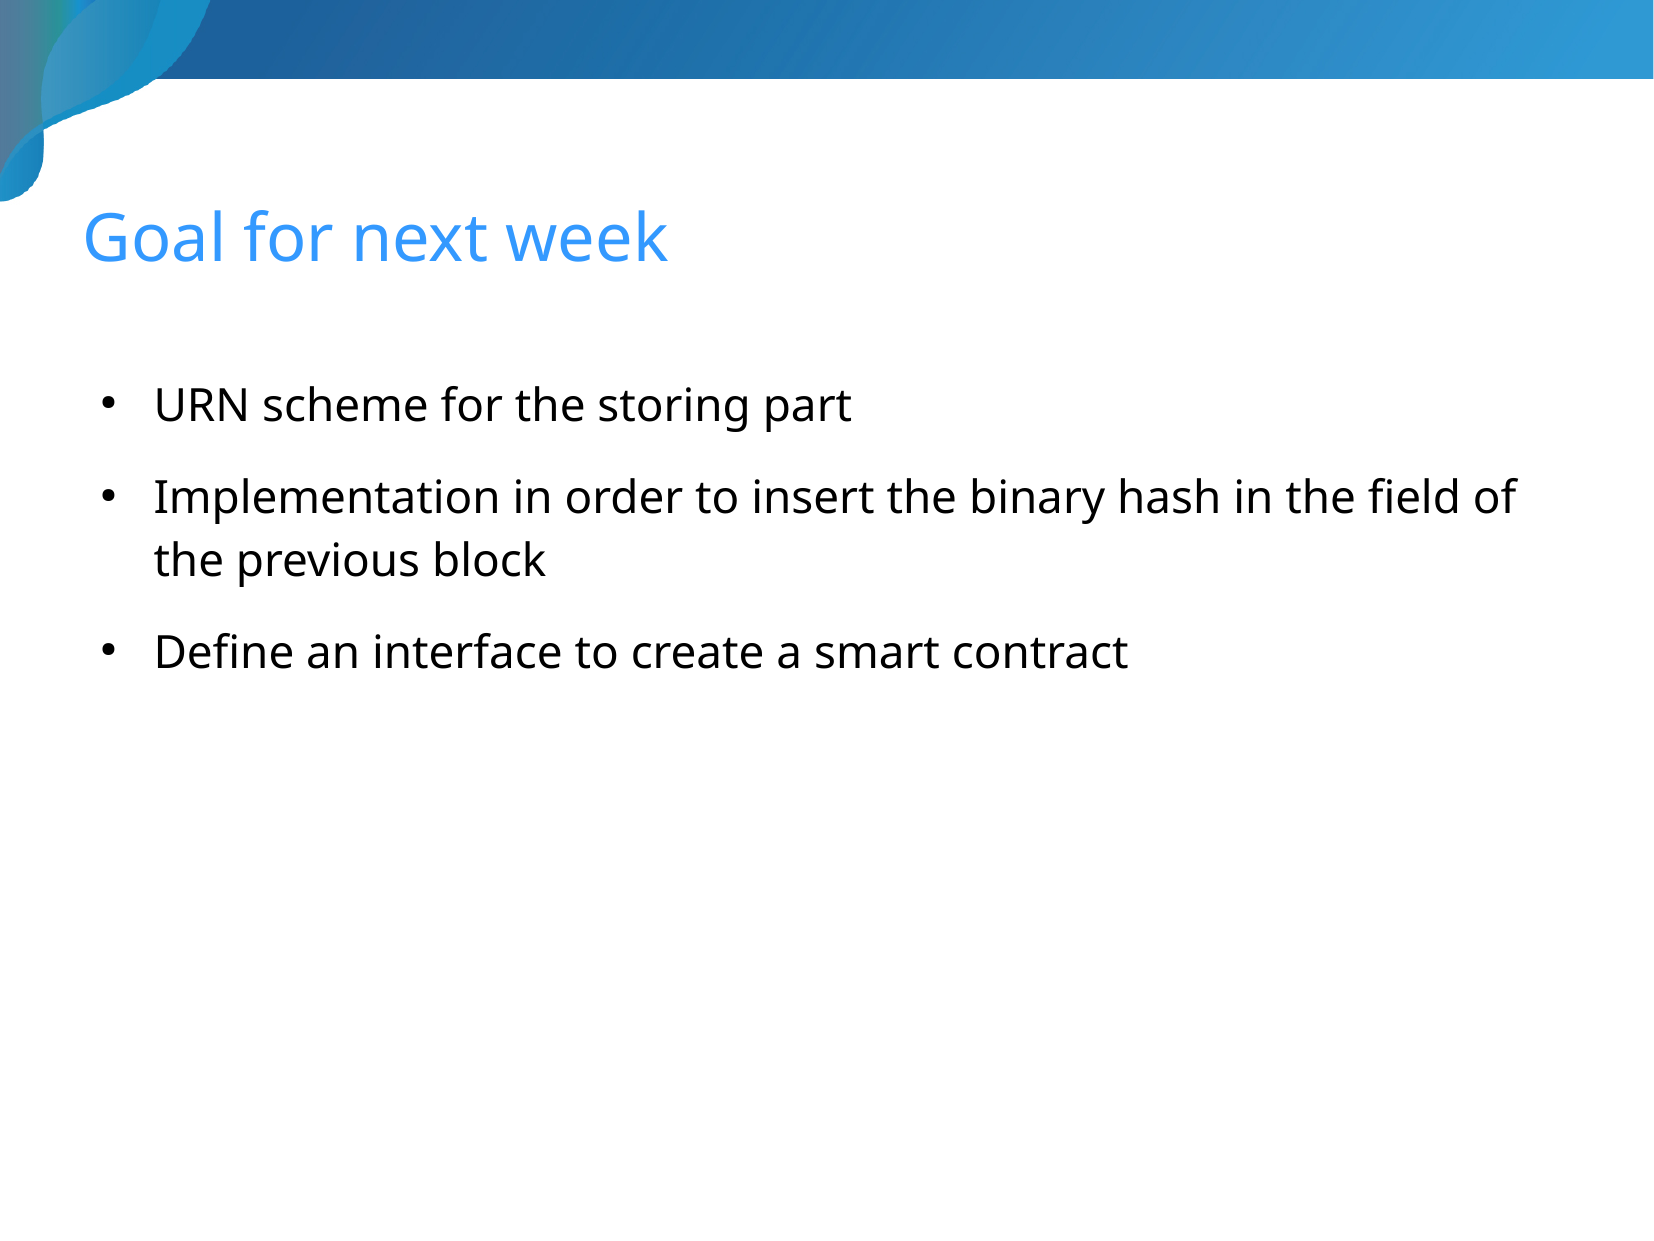

# Goal for next week
URN scheme for the storing part
Implementation in order to insert the binary hash in the field of the previous block
Define an interface to create a smart contract